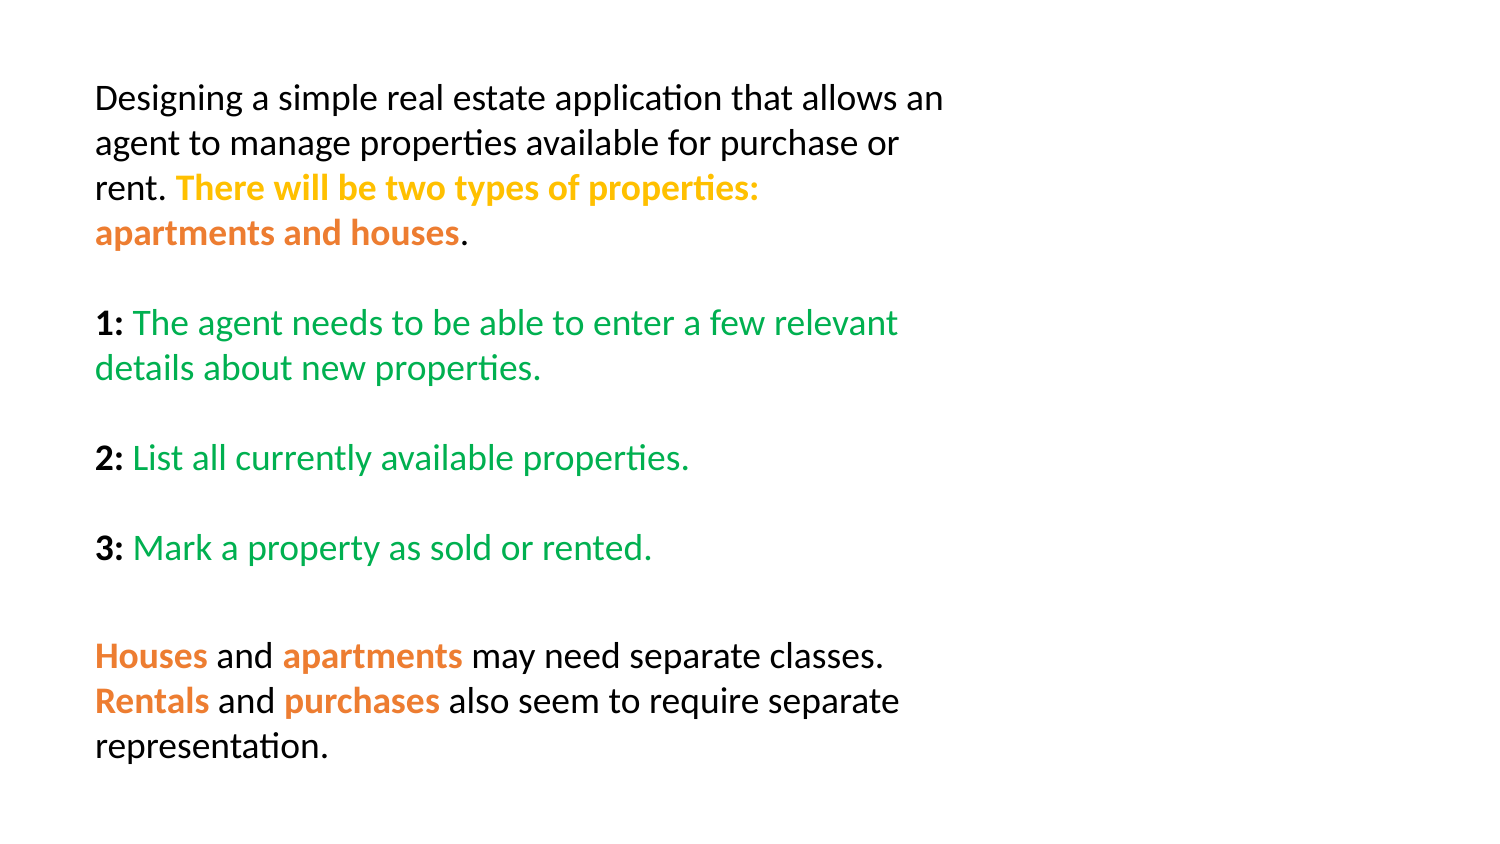

Designing a simple real estate application that allows an agent to manage properties available for purchase or rent. There will be two types of properties: apartments and houses.
1: The agent needs to be able to enter a few relevant details about new properties.
2: List all currently available properties.
3: Mark a property as sold or rented.
Houses and apartments may need separate classes. Rentals and purchases also seem to require separate representation.